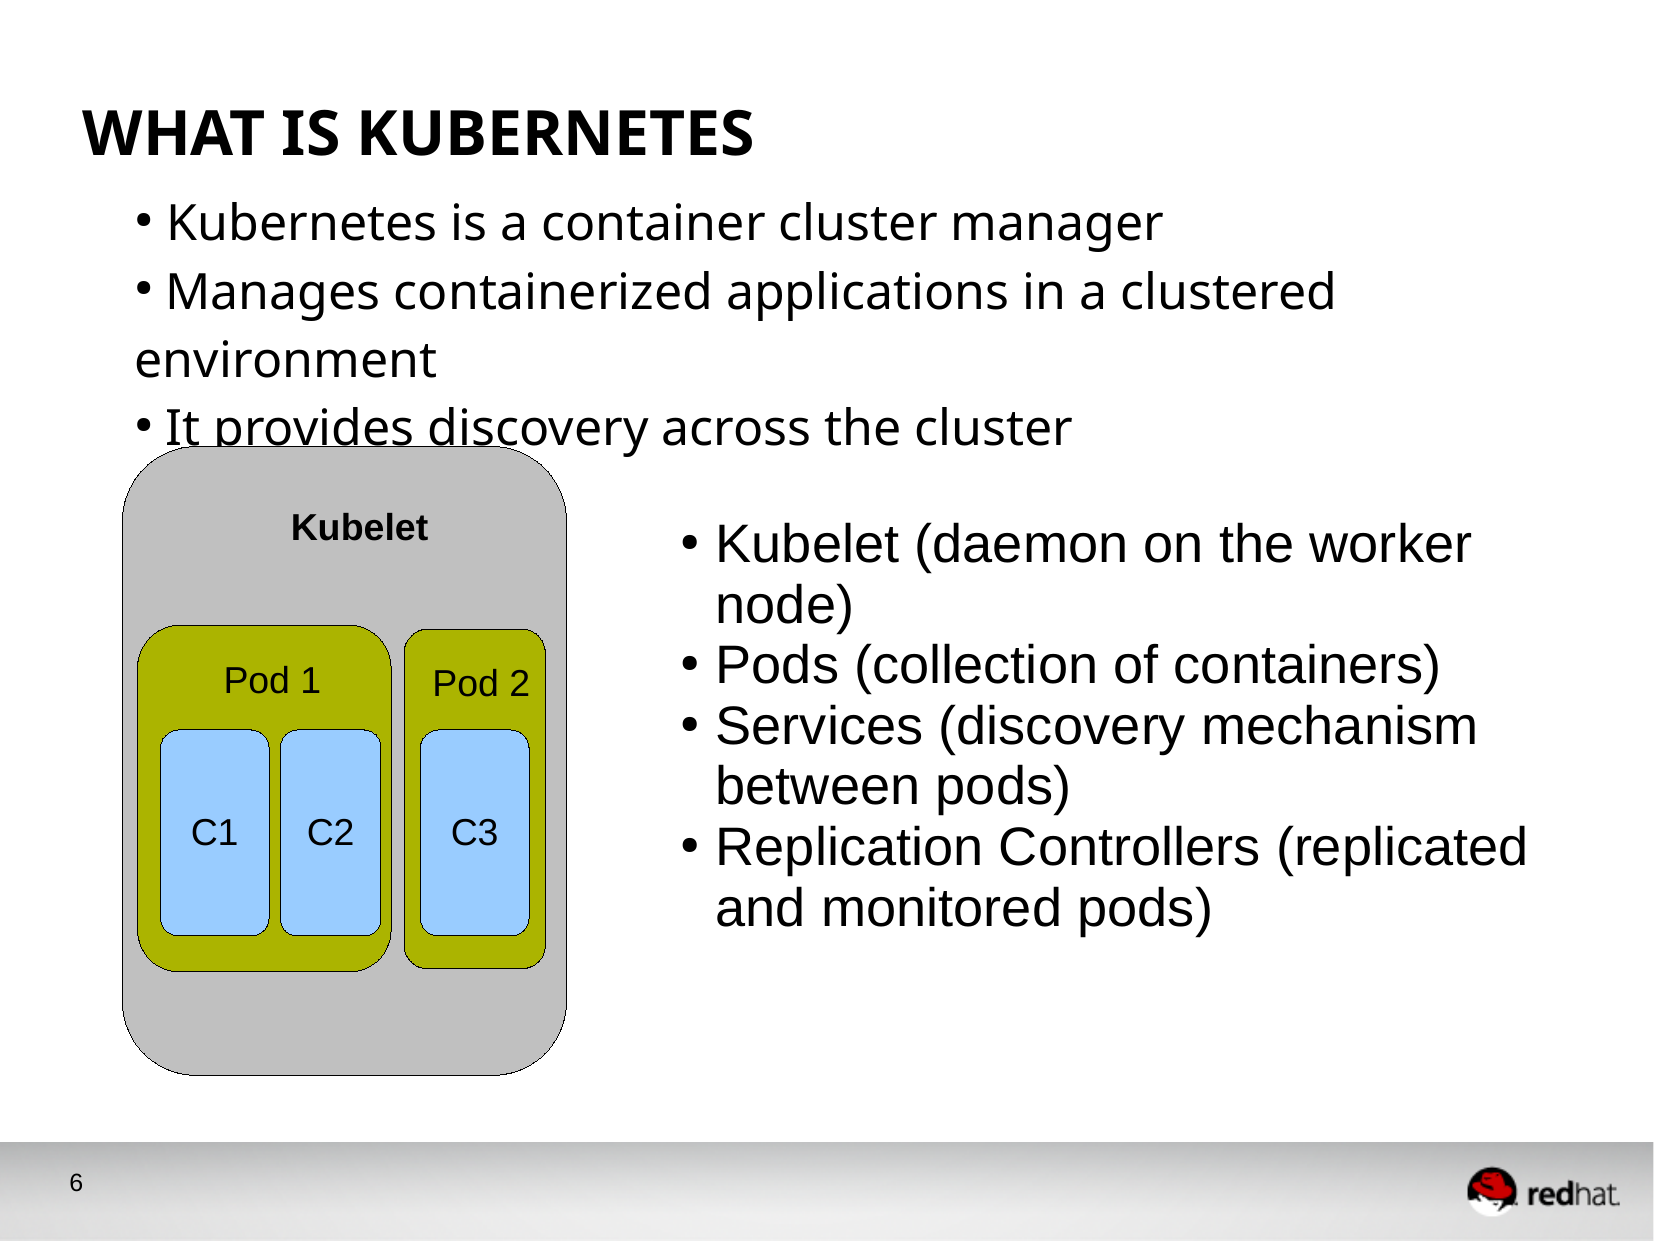

# WHAT IS KUBERNETES
 Kubernetes is a container cluster manager
 Manages containerized applications in a clustered environment
 It provides discovery across the cluster
Kubelet
Kubelet (daemon on the worker node)
Pods (collection of containers)
Services (discovery mechanism between pods)
Replication Controllers (replicated and monitored pods)
Pod 1
Pod 2
C1
C2
C3